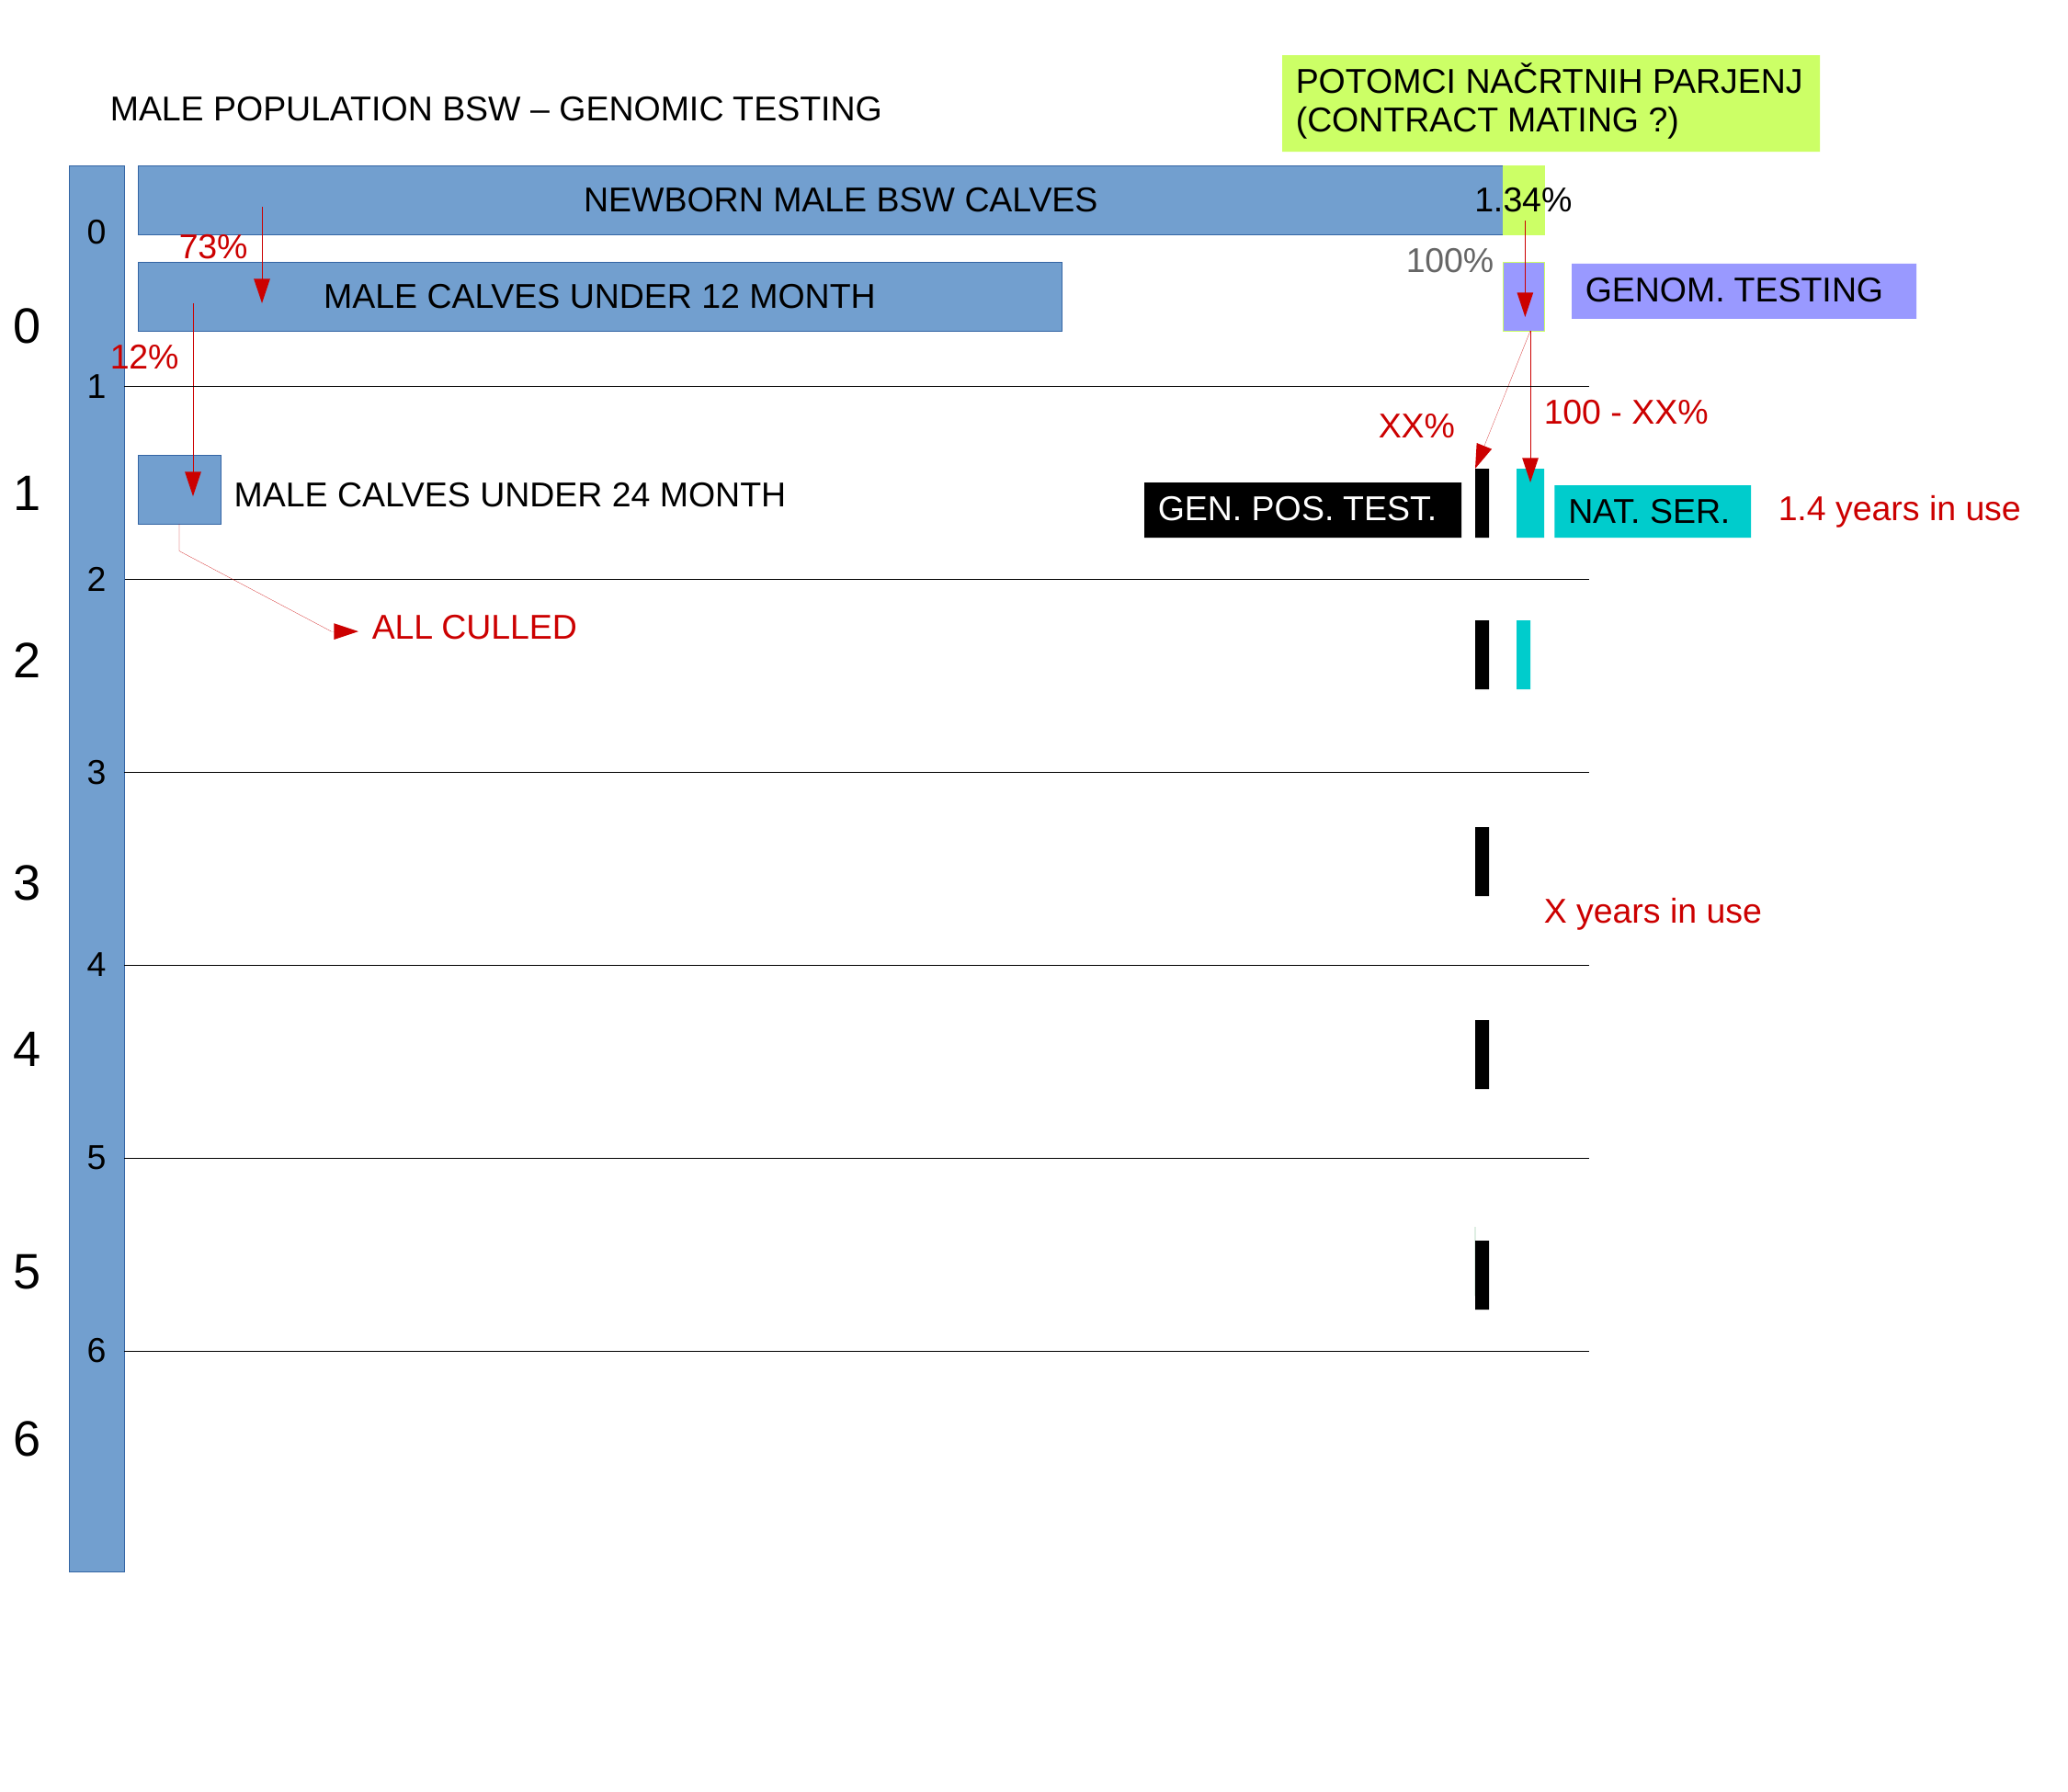

POTOMCI NAČRTNIH PARJENJ
(CONTRACT MATING ?)
MALE POPULATION BSW – GENOMIC TESTING
0
1
2
3
4
5
6
NEWBORN MALE BSW CALVES
1.34%
73%
100%
MALE CALVES UNDER 12 MONTH
GENOM. TESTING
0
1
2
3
4
5
6
12%
100 - XX%
XX%
MALE CALVES UNDER 24 MONTH
GEN. POS. TEST.
1.4 years in use
NAT. SER.
ALL CULLED
X years in use